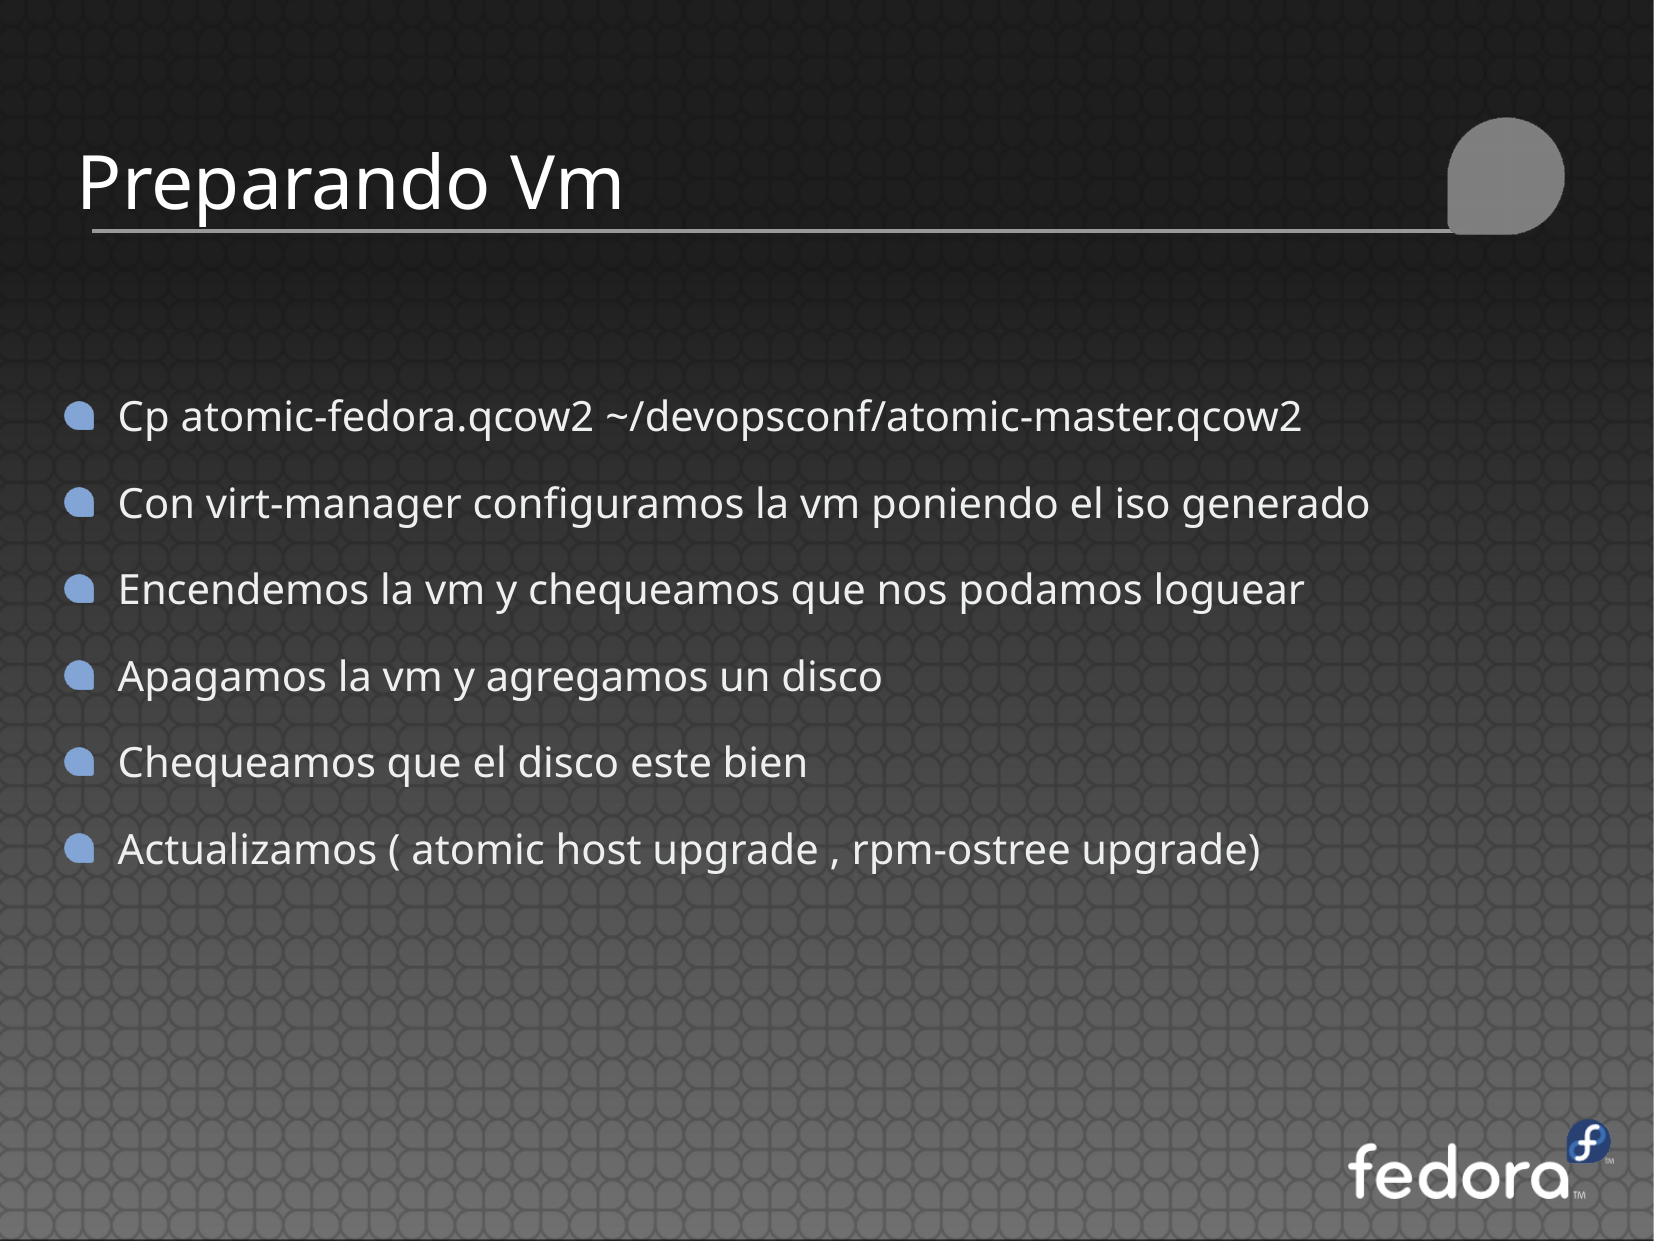

# Preparando Vm
Cp atomic-fedora.qcow2 ~/devopsconf/atomic-master.qcow2
Con virt-manager configuramos la vm poniendo el iso generado
Encendemos la vm y chequeamos que nos podamos loguear
Apagamos la vm y agregamos un disco
Chequeamos que el disco este bien
Actualizamos ( atomic host upgrade , rpm-ostree upgrade)